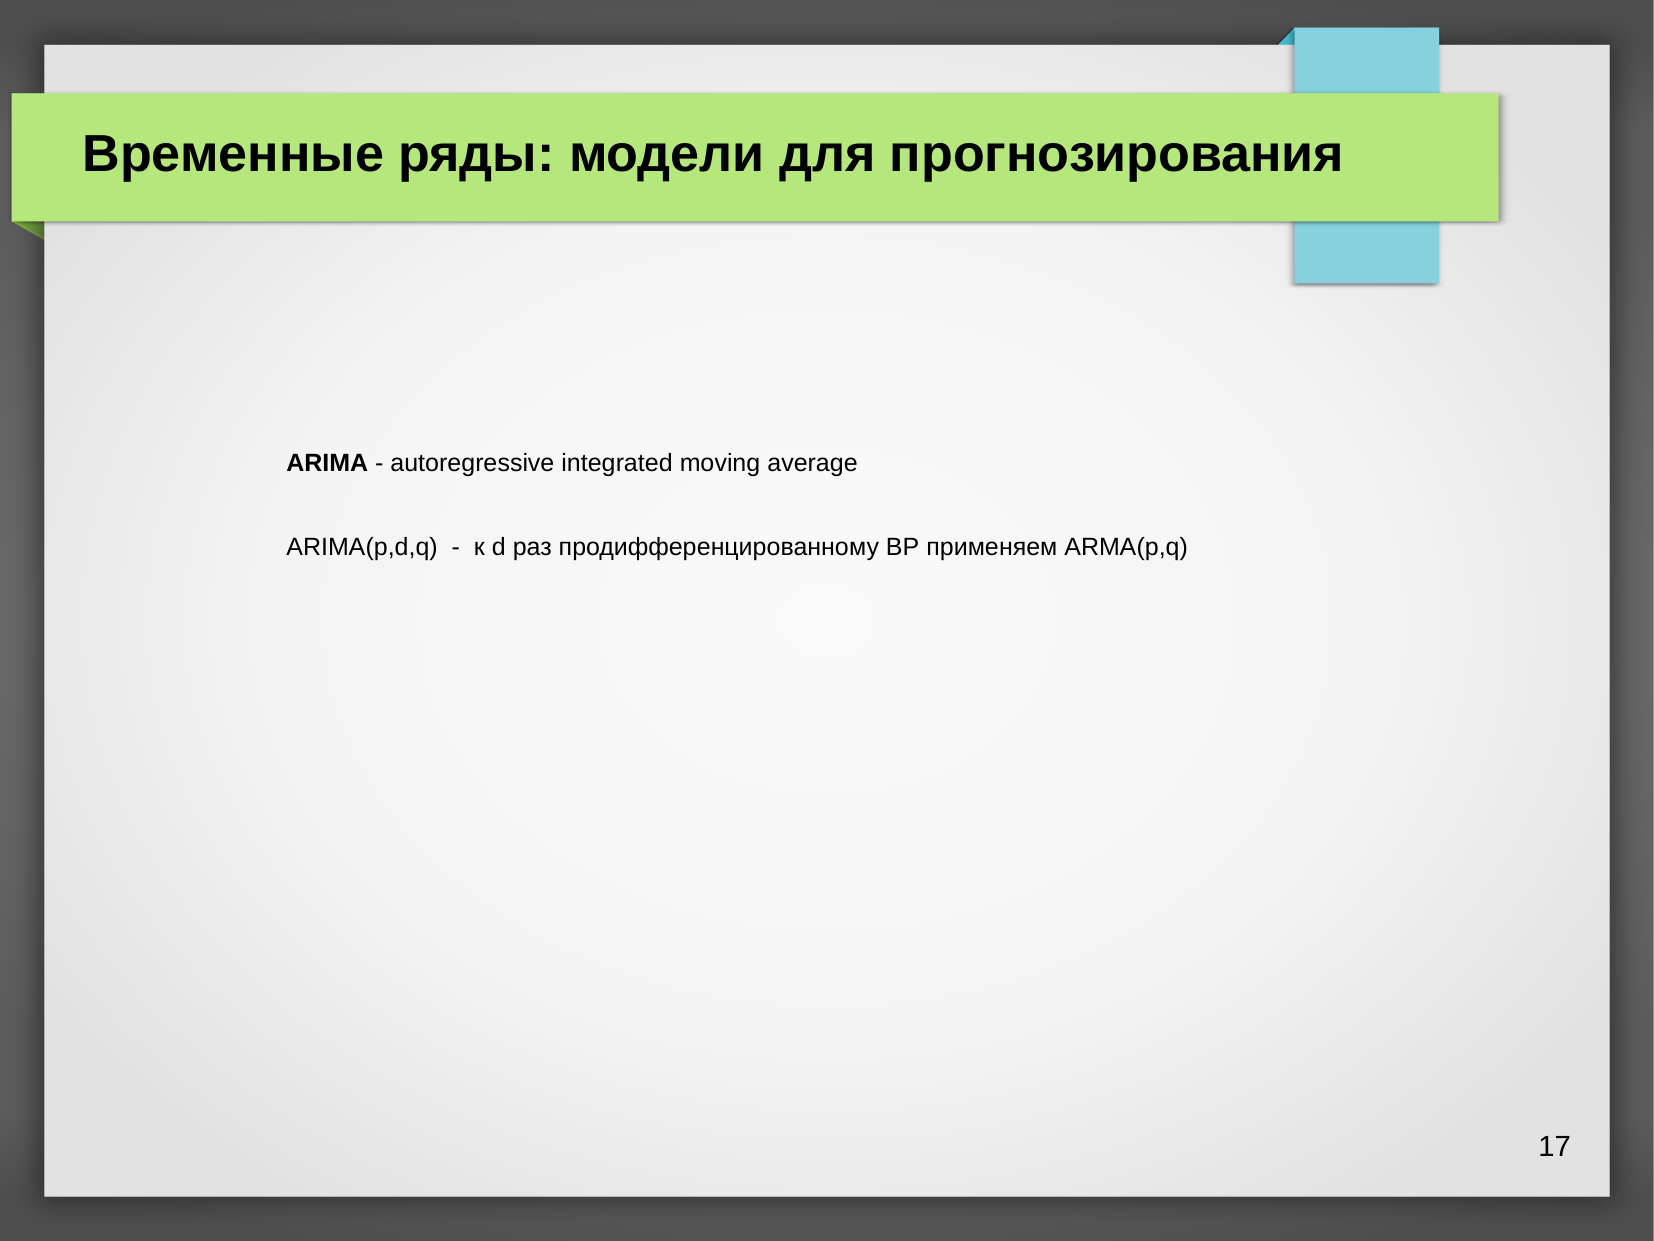

# Временные ряды: модели для прогнозирования
ARIMA - autoregressive integrated moving average
ARIMA(p,d,q) - к d раз продифференцированному ВР применяем ARMA(p,q)
17